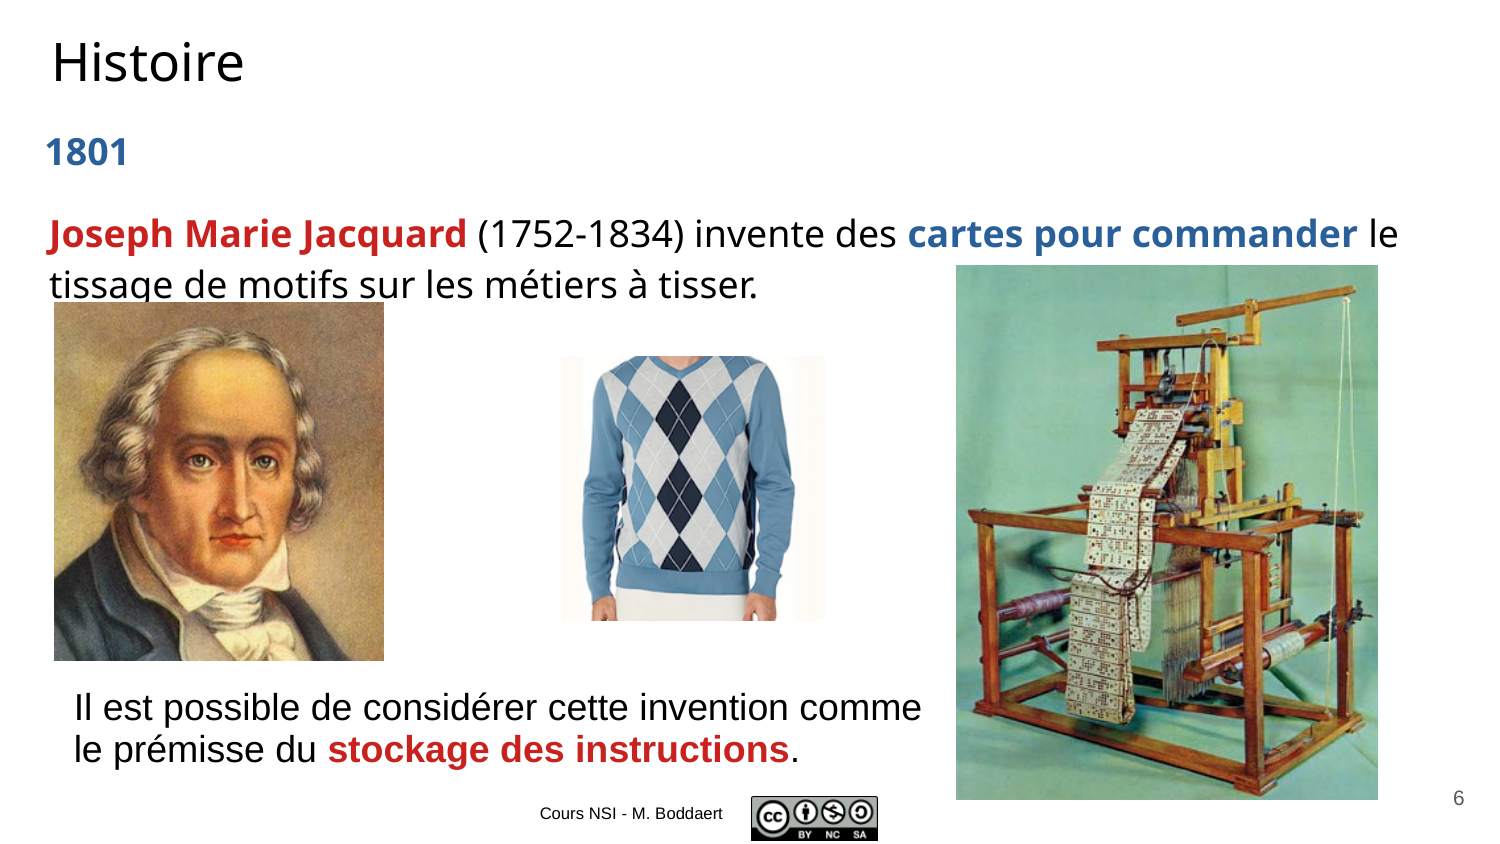

# Histoire
1801
Joseph Marie Jacquard (1752-1834) invente des cartes pour commander le tissage de motifs sur les métiers à tisser.
Il est possible de considérer cette invention comme le prémisse du stockage des instructions.